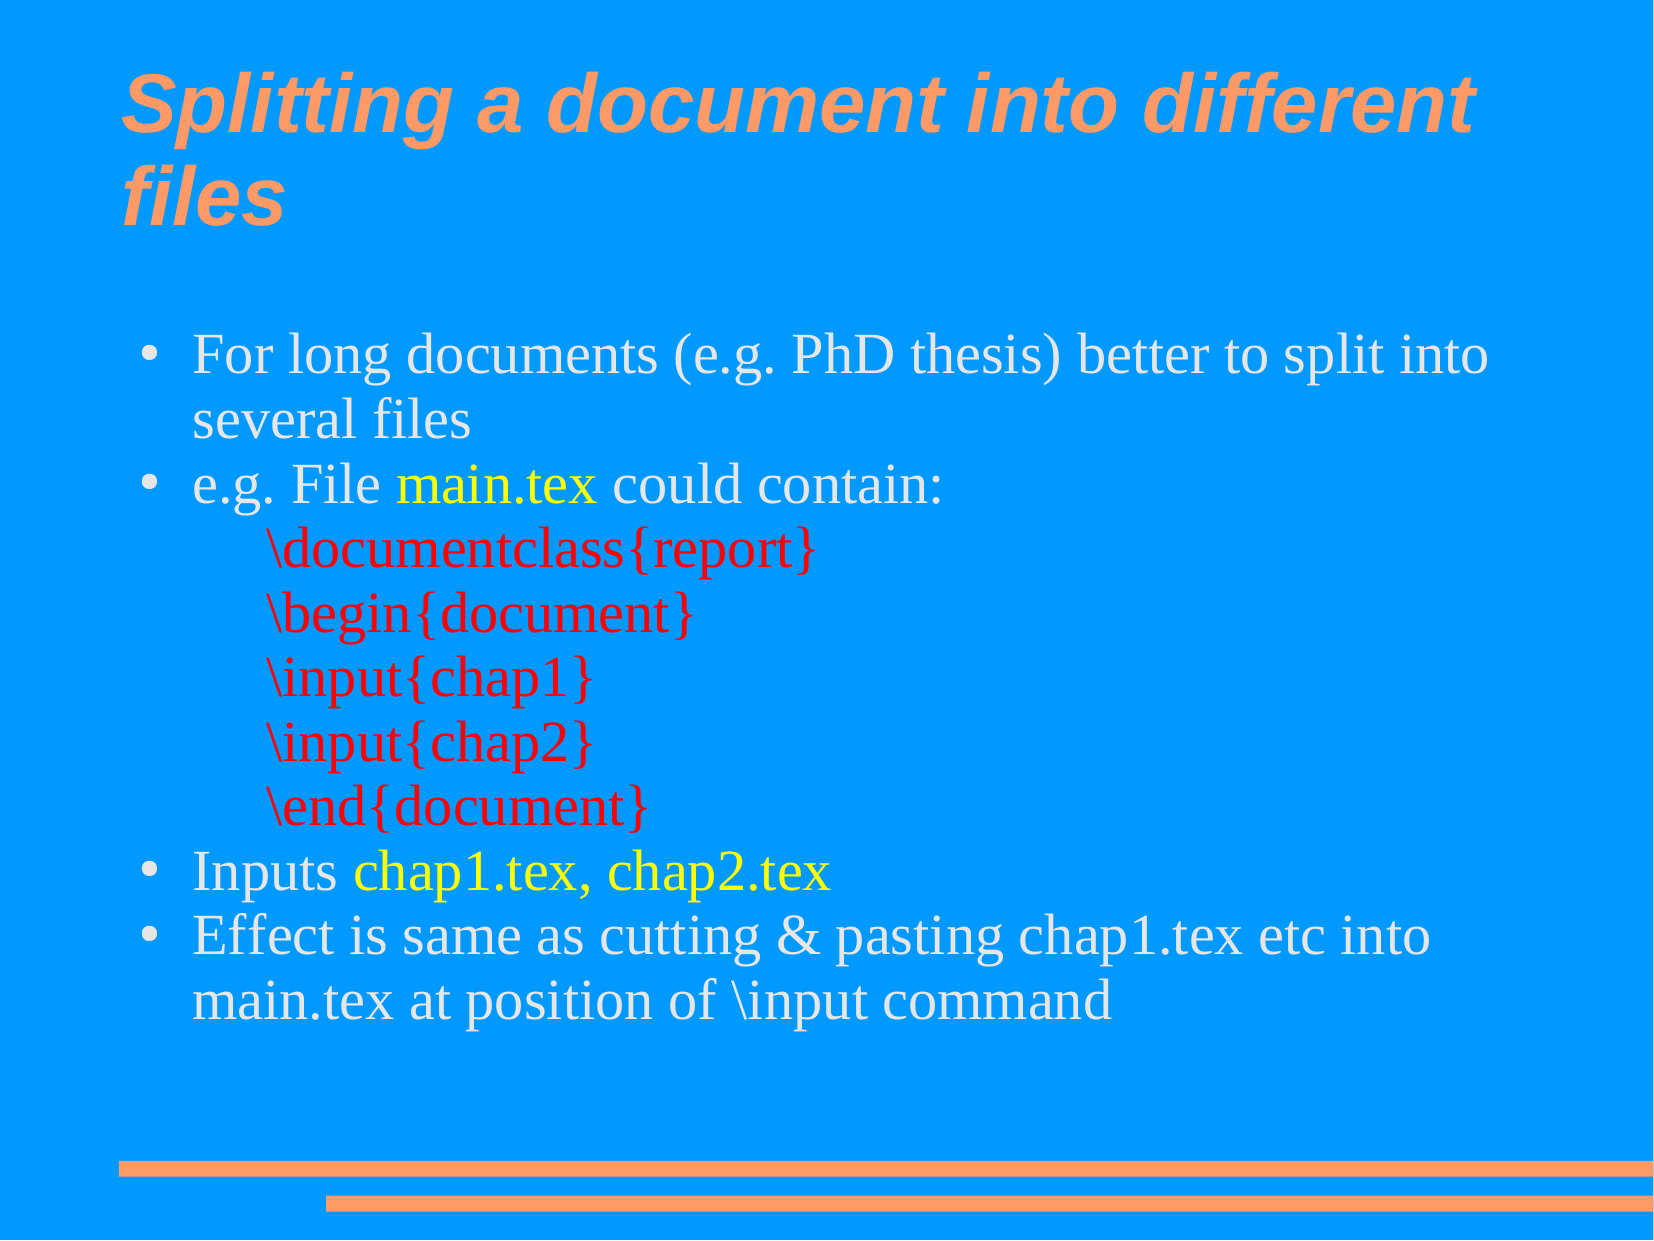

# Splitting a document into different files
For long documents (e.g. PhD thesis) better to split into several files
e.g. File main.tex could contain:									\documentclass{report}											\begin{document}													\input{chap1}														\input{chap2}														\end{document}
Inputs chap1.tex, chap2.tex
Effect is same as cutting & pasting chap1.tex etc into main.tex at position of \input command